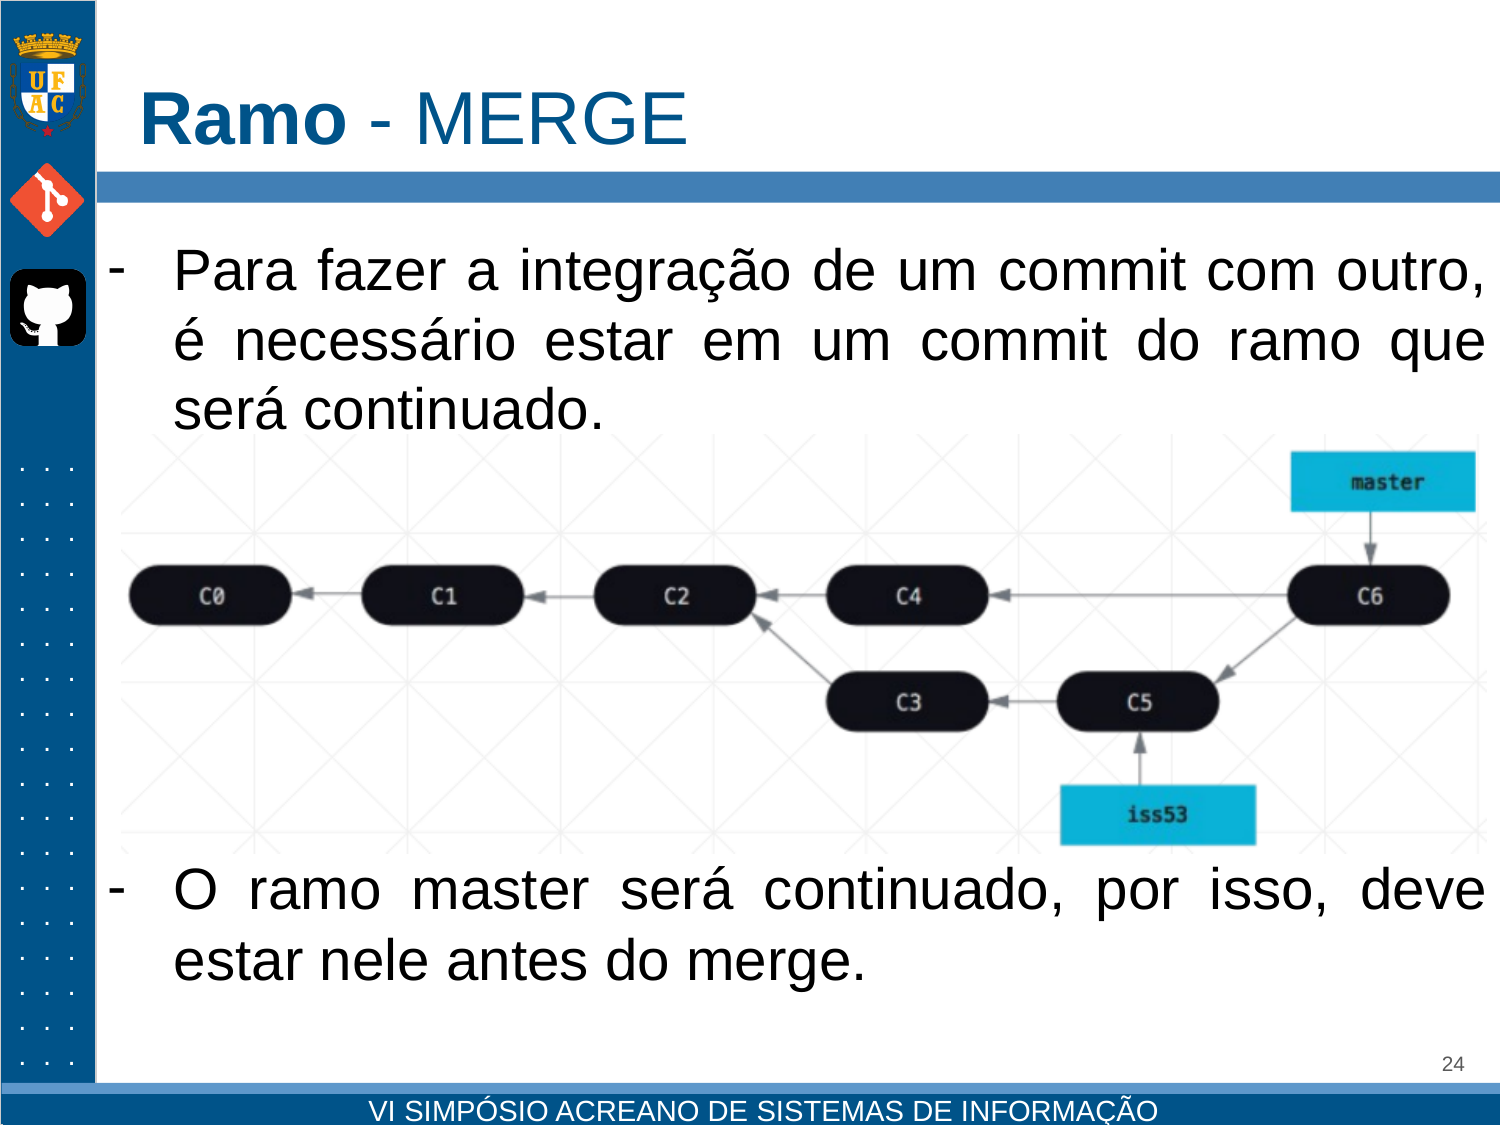

# Ramo - MERGE
Para fazer a integração de um commit com outro, é necessário estar em um commit do ramo que será continuado.
O ramo master será continuado, por isso, deve estar nele antes do merge.
. . .
. . .
. . .
. . .
. . .
. . .
. . .
. . .
. . .
. . .
. . .
. . .
. . .
. . .
. . .
. . .
. . .
. . .
VI SIMPÓSIO ACREANO DE SISTEMAS DE INFORMAÇÃO